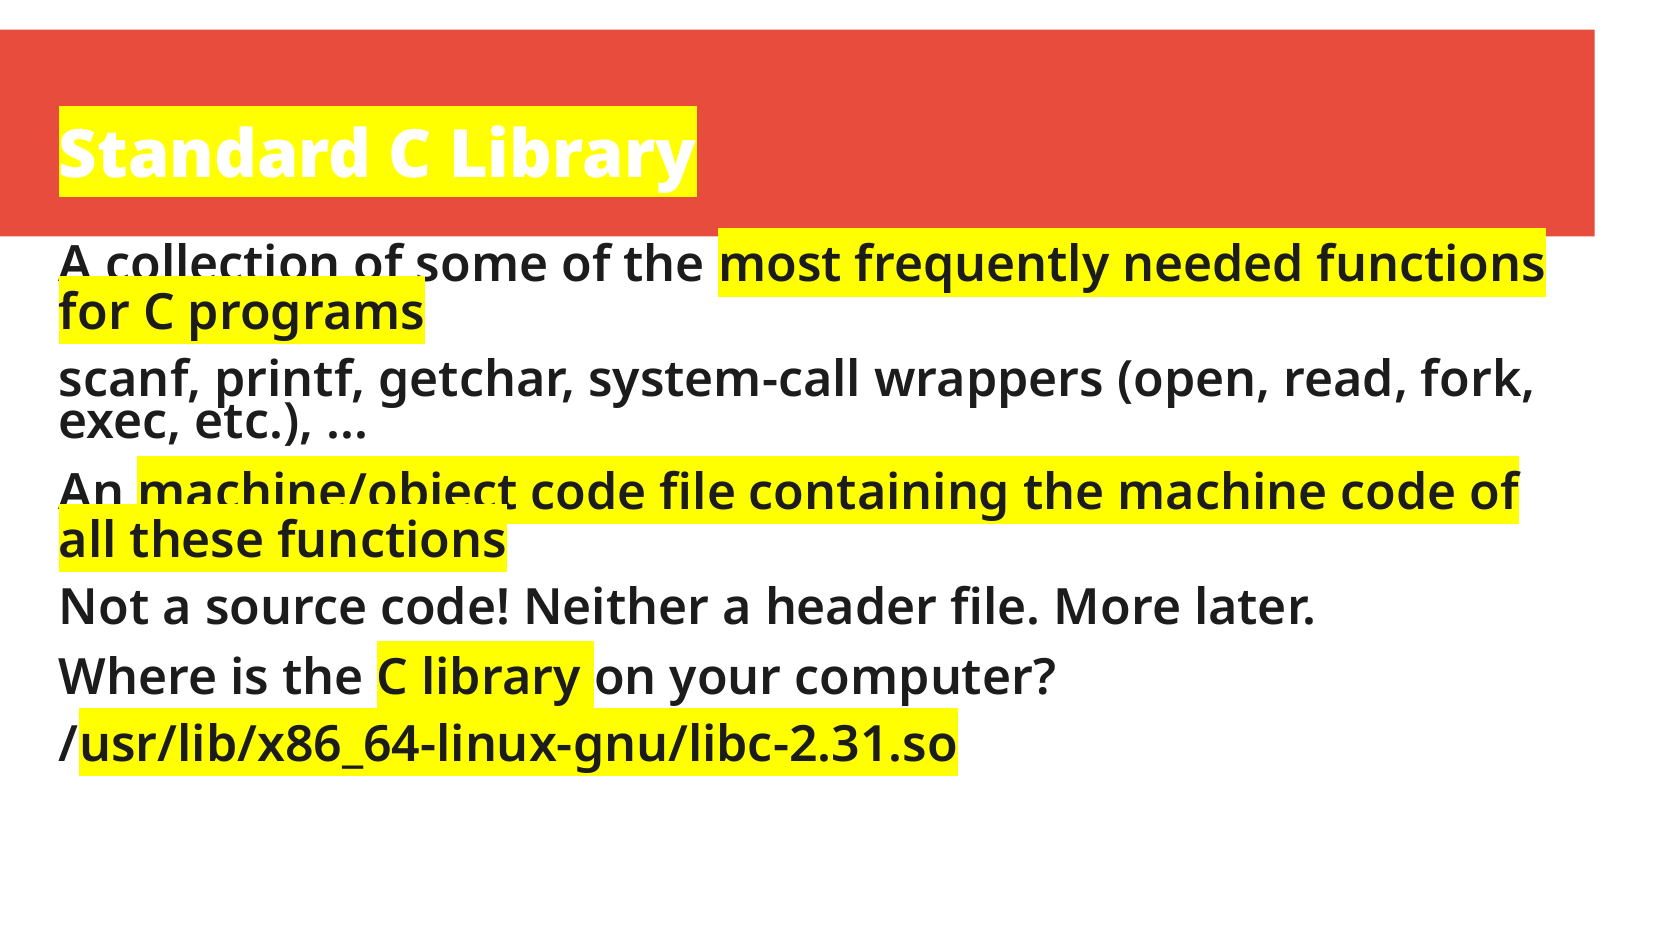

# Standard C Library
A collection of some of the most frequently needed functions for C programs
scanf, printf, getchar, system-call wrappers (open, read, fork, exec, etc.), ...
An machine/object code file containing the machine code of all these functions
Not a source code! Neither a header file. More later.
Where is the C library on your computer?
/usr/lib/x86_64-linux-gnu/libc-2.31.so